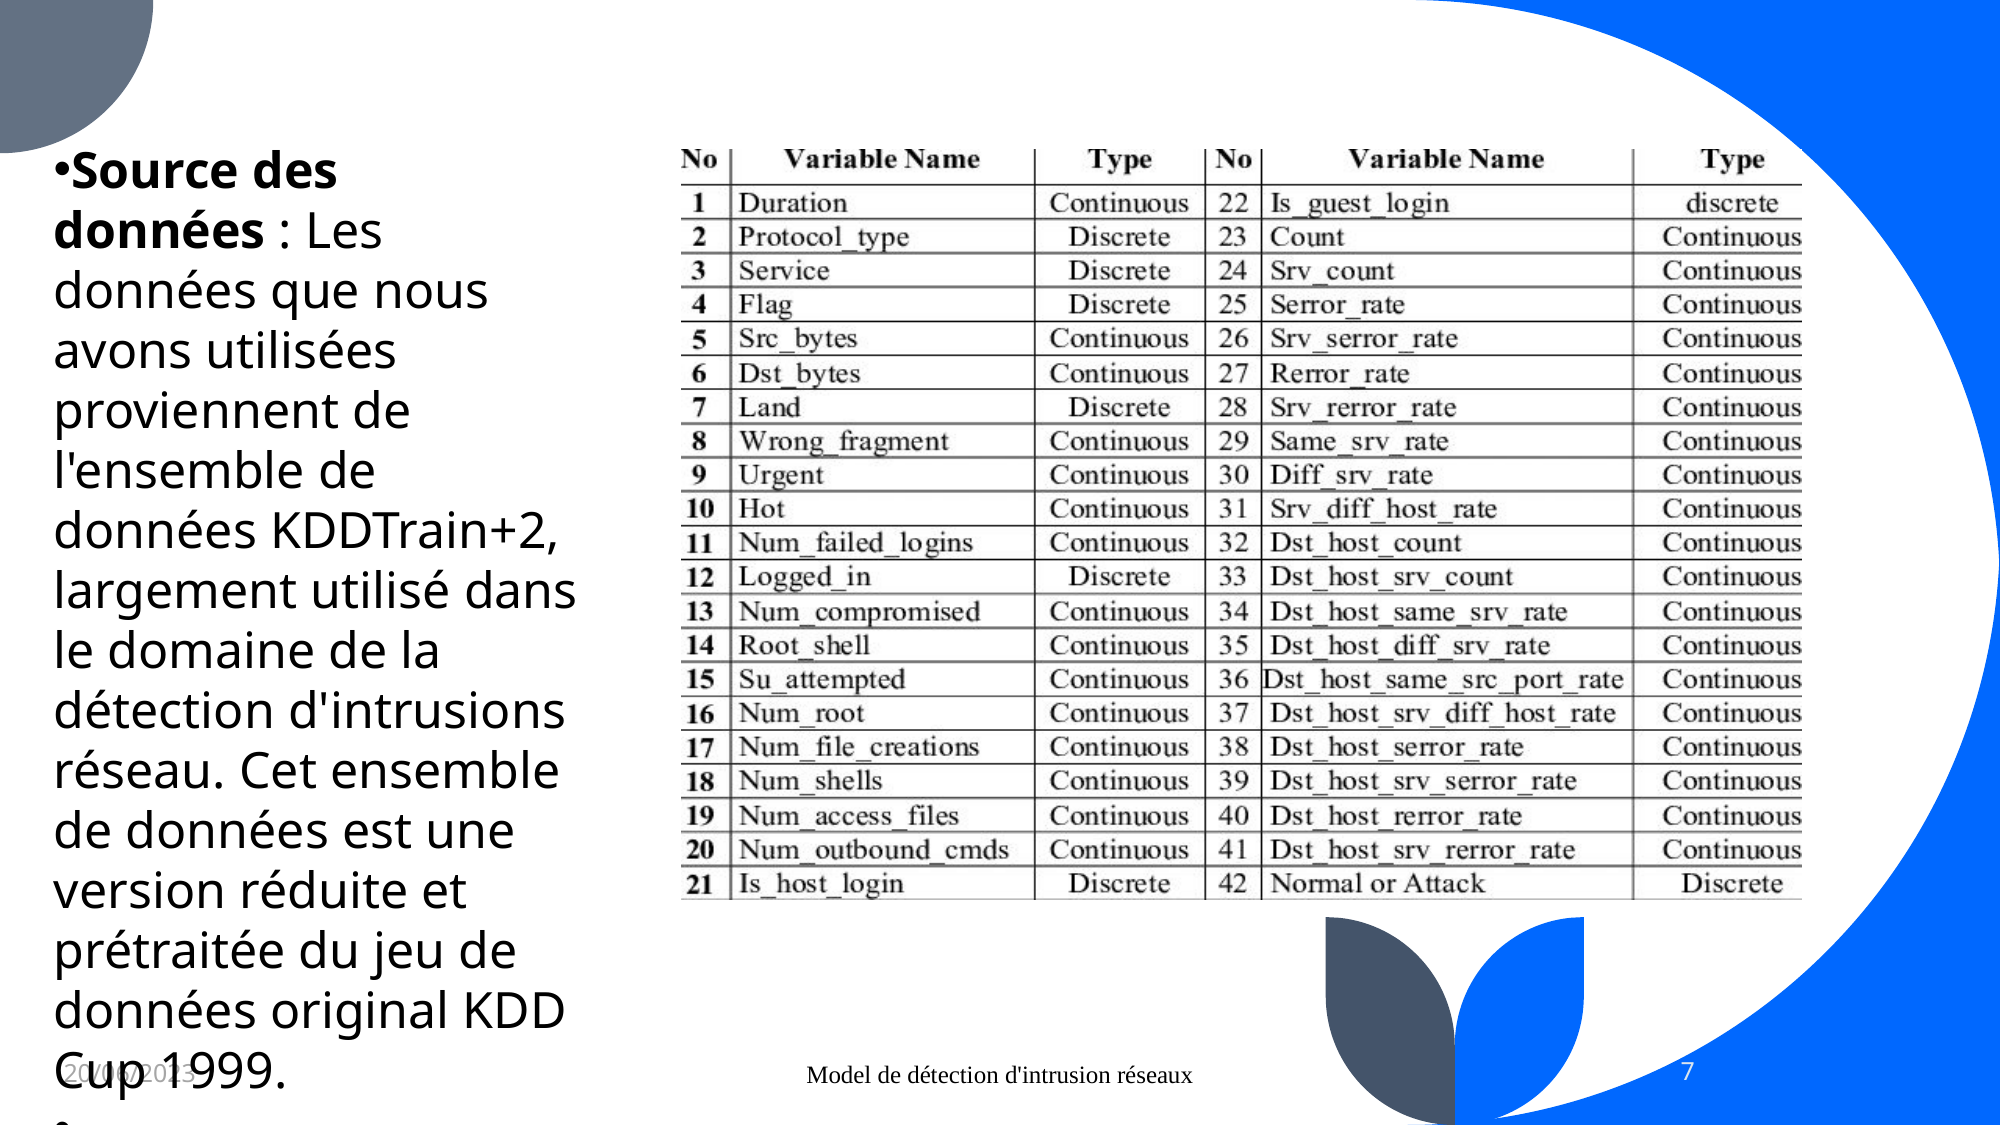

Source des données : Les données que nous avons utilisées proviennent de l'ensemble de données KDDTrain+2, largement utilisé dans le domaine de la détection d'intrusions réseau. Cet ensemble de données est une version réduite et prétraitée du jeu de données original KDD Cup 1999.
20/06/2023
Model de détection d'intrusion réseaux